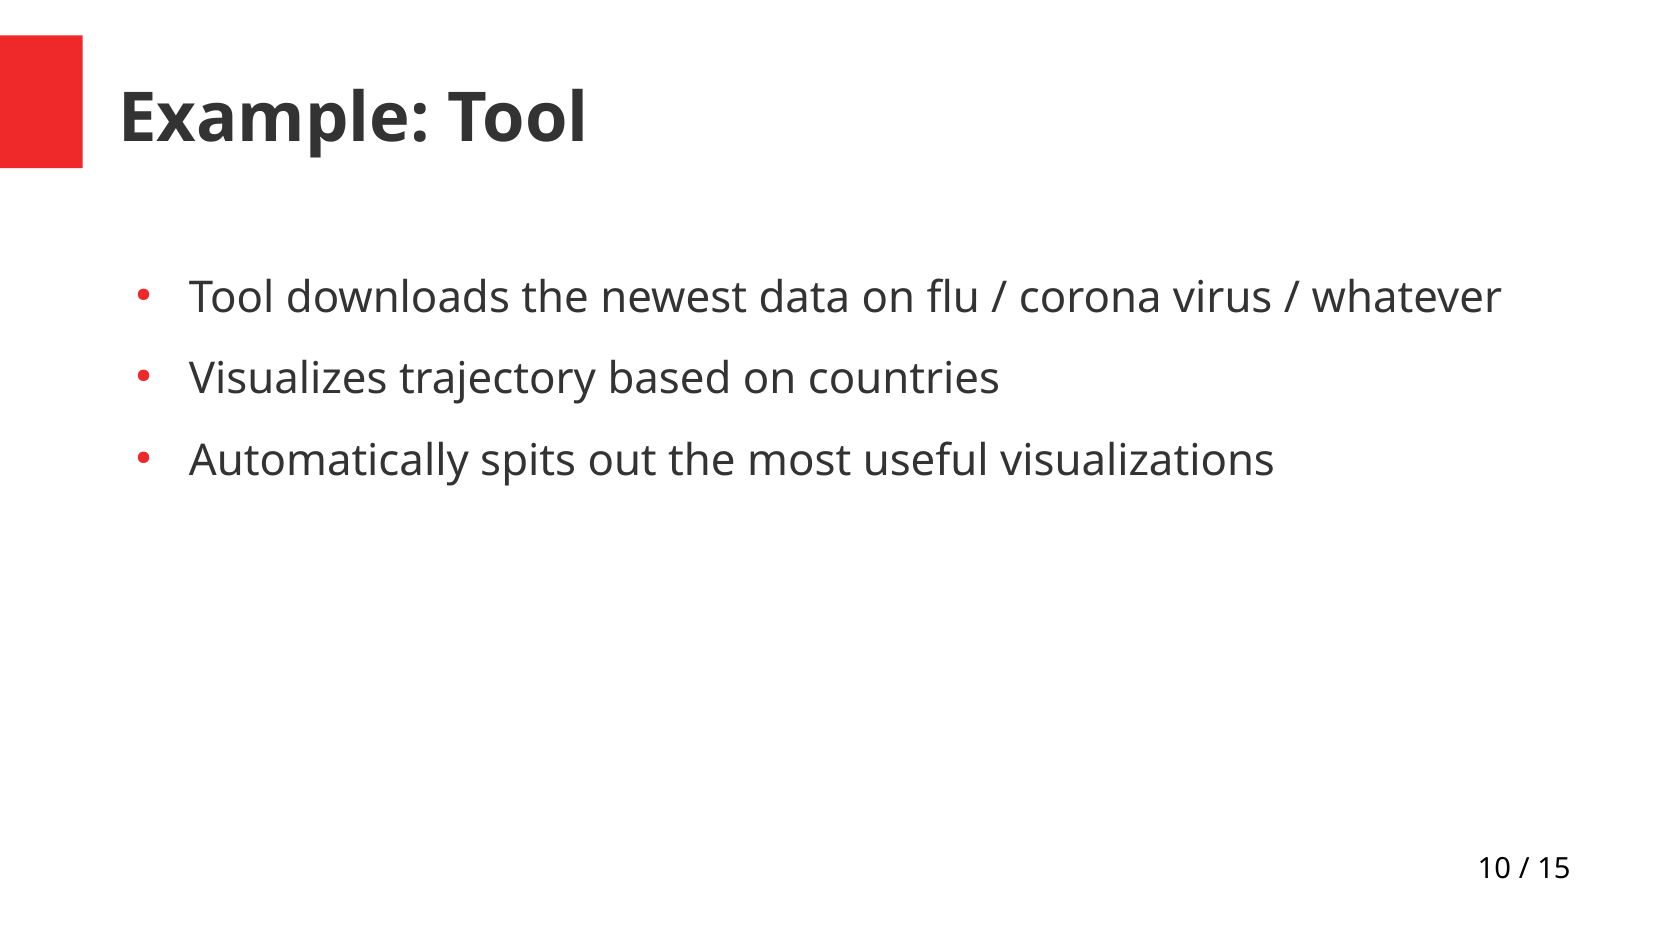

# Example: Tool
Tool downloads the newest data on flu / corona virus / whatever
Visualizes trajectory based on countries
Automatically spits out the most useful visualizations
10